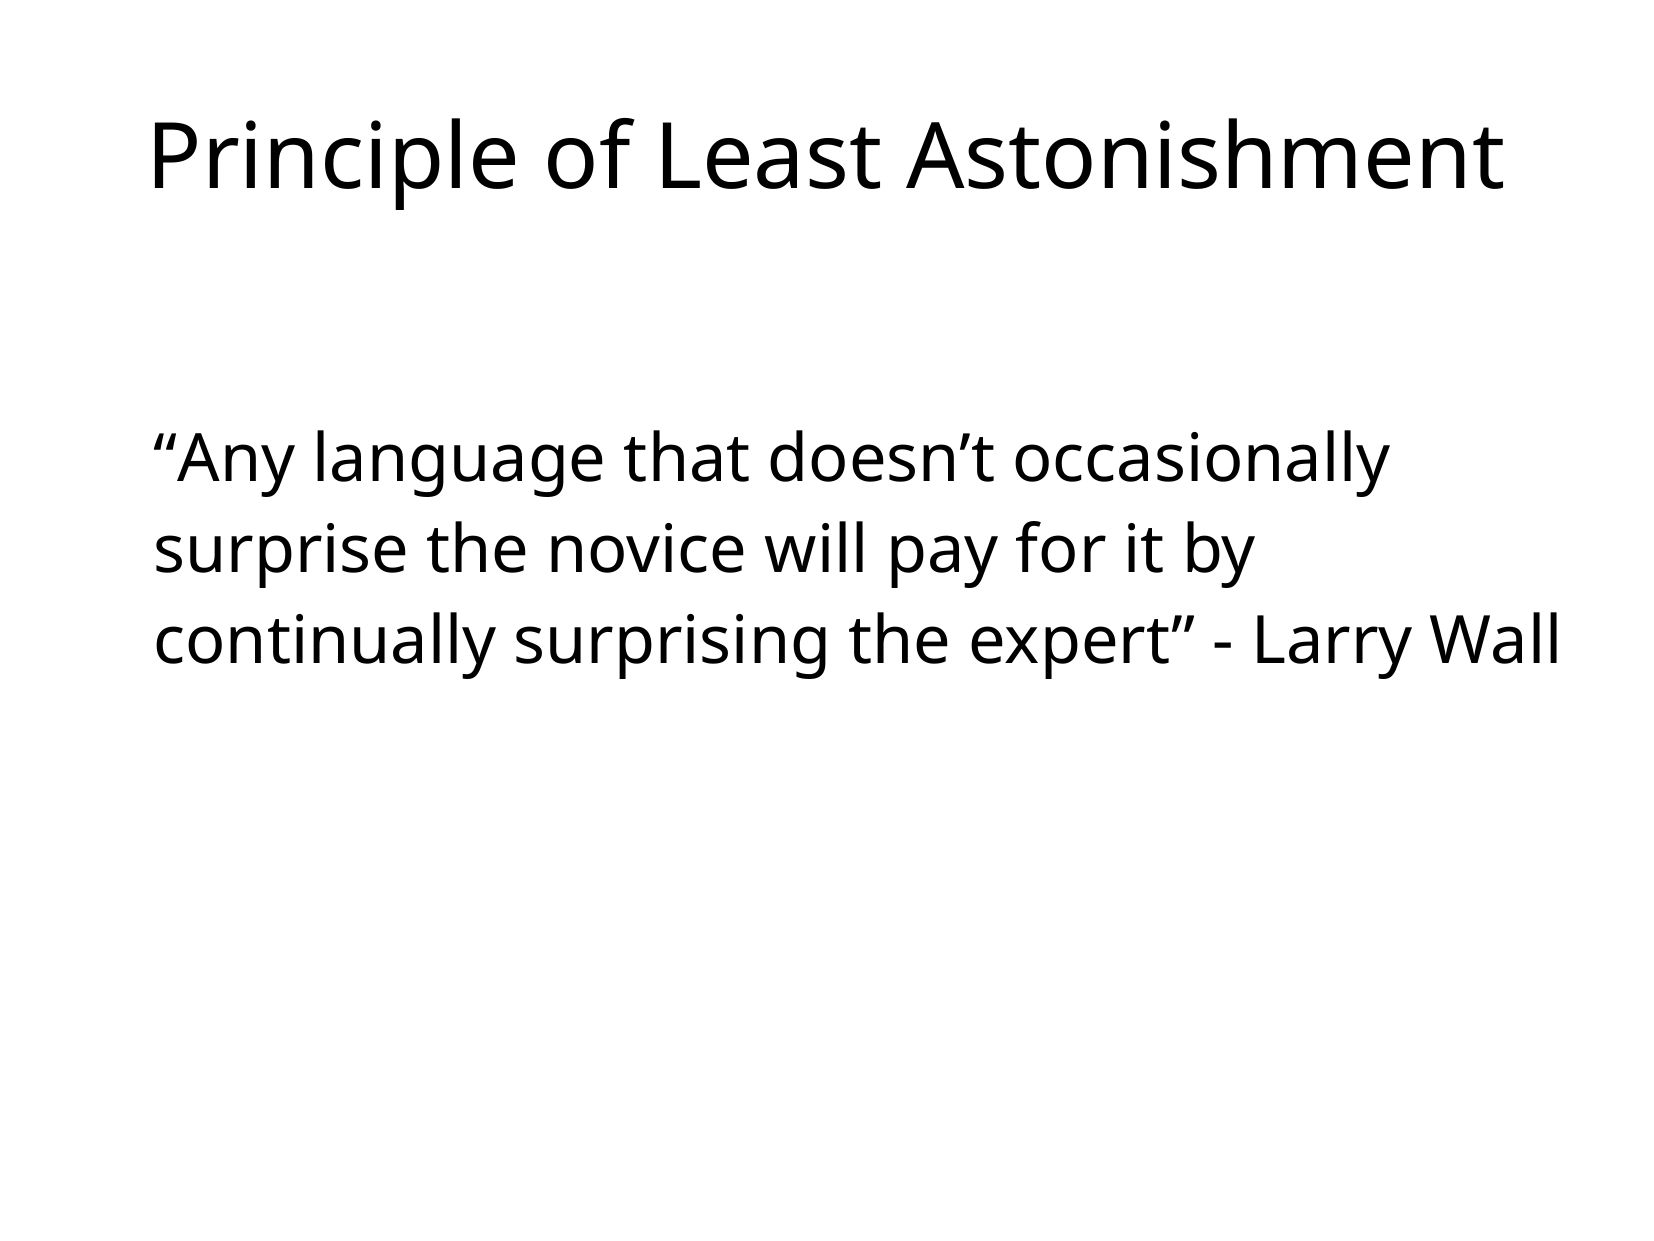

# Principle of Least Astonishment
“Any language that doesn’t occasionally surprise the novice will pay for it by continually surprising the expert” - Larry Wall